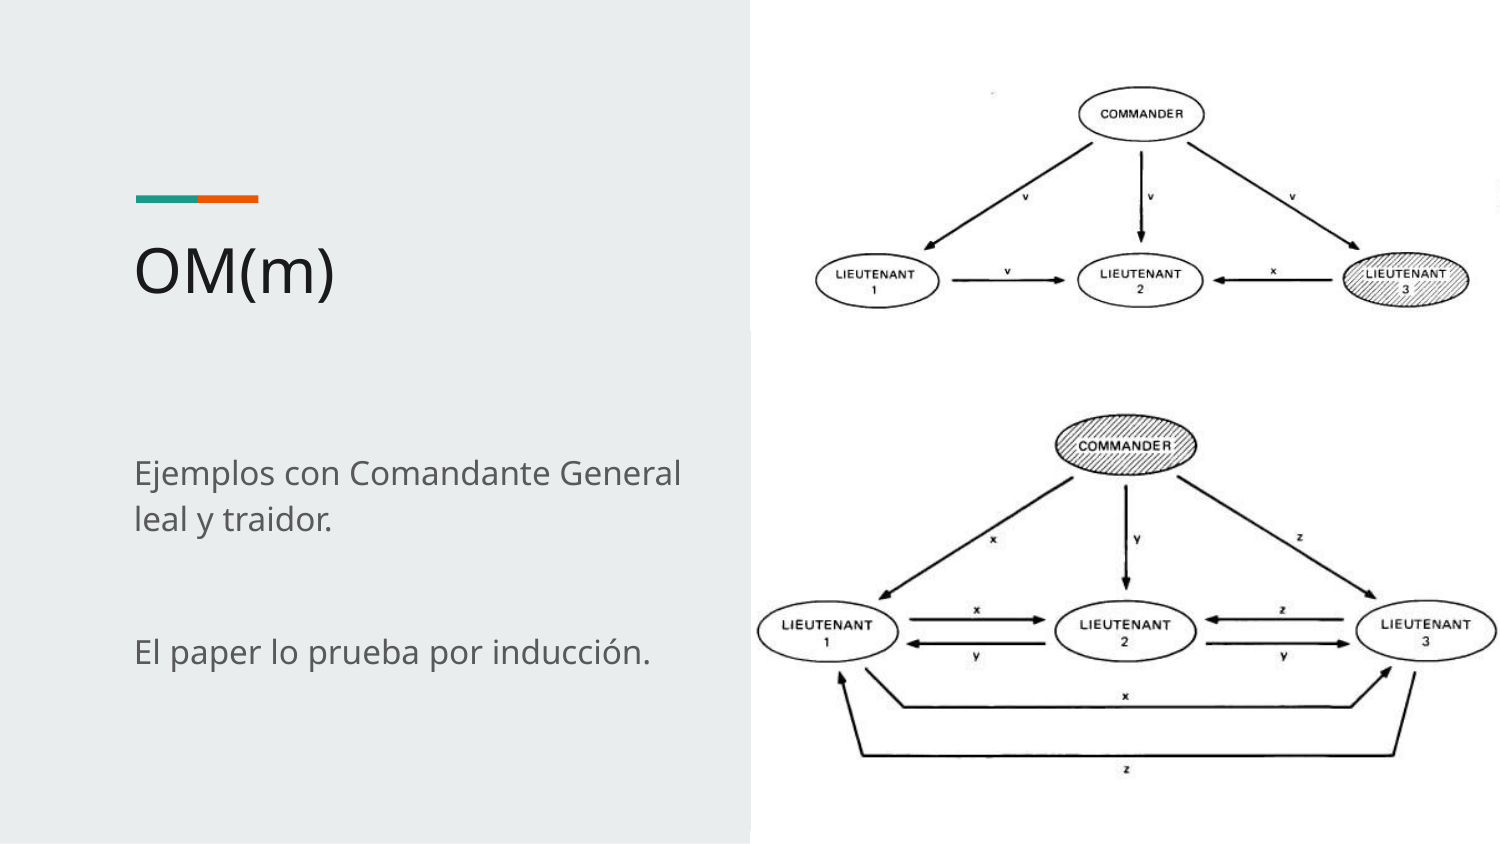

# OM(m)
Ejemplos con Comandante General leal y traidor.
El paper lo prueba por inducción.